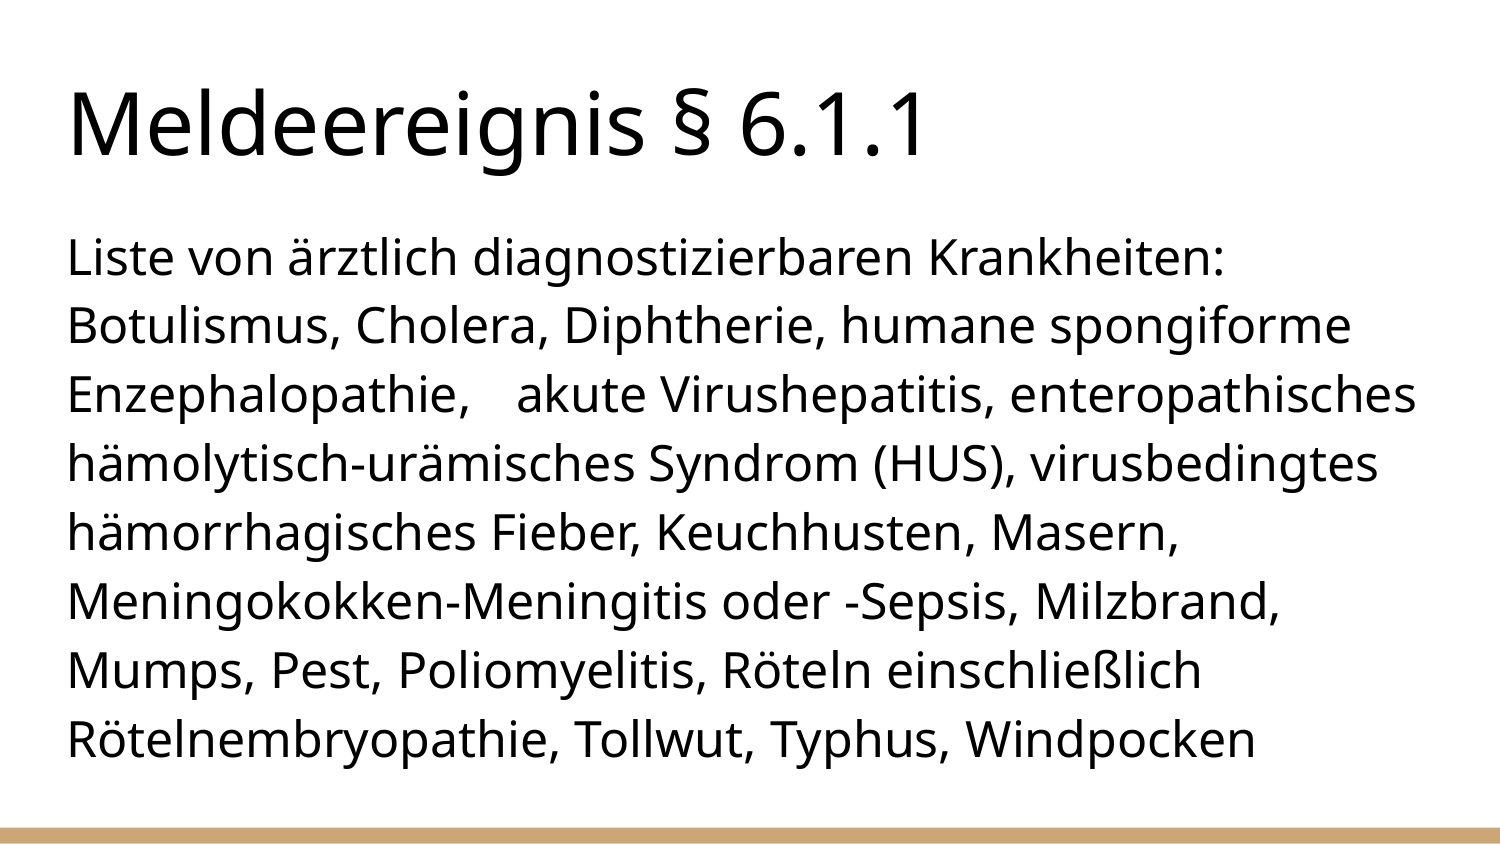

# Meldeereignis § 6.1.1
Liste von ärztlich diagnostizierbaren Krankheiten: Botulismus, Cholera, Diphtherie, humane spongiforme Enzephalopathie, 	akute Virushepatitis, enteropathisches hämolytisch-urämisches Syndrom (HUS), virusbedingtes hämorrhagisches Fieber, Keuchhusten, Masern, 	Meningokokken-Meningitis oder -Sepsis, Milzbrand, Mumps, Pest, Poliomyelitis, Röteln einschließlich Rötelnembryopathie, Tollwut, Typhus, Windpocken